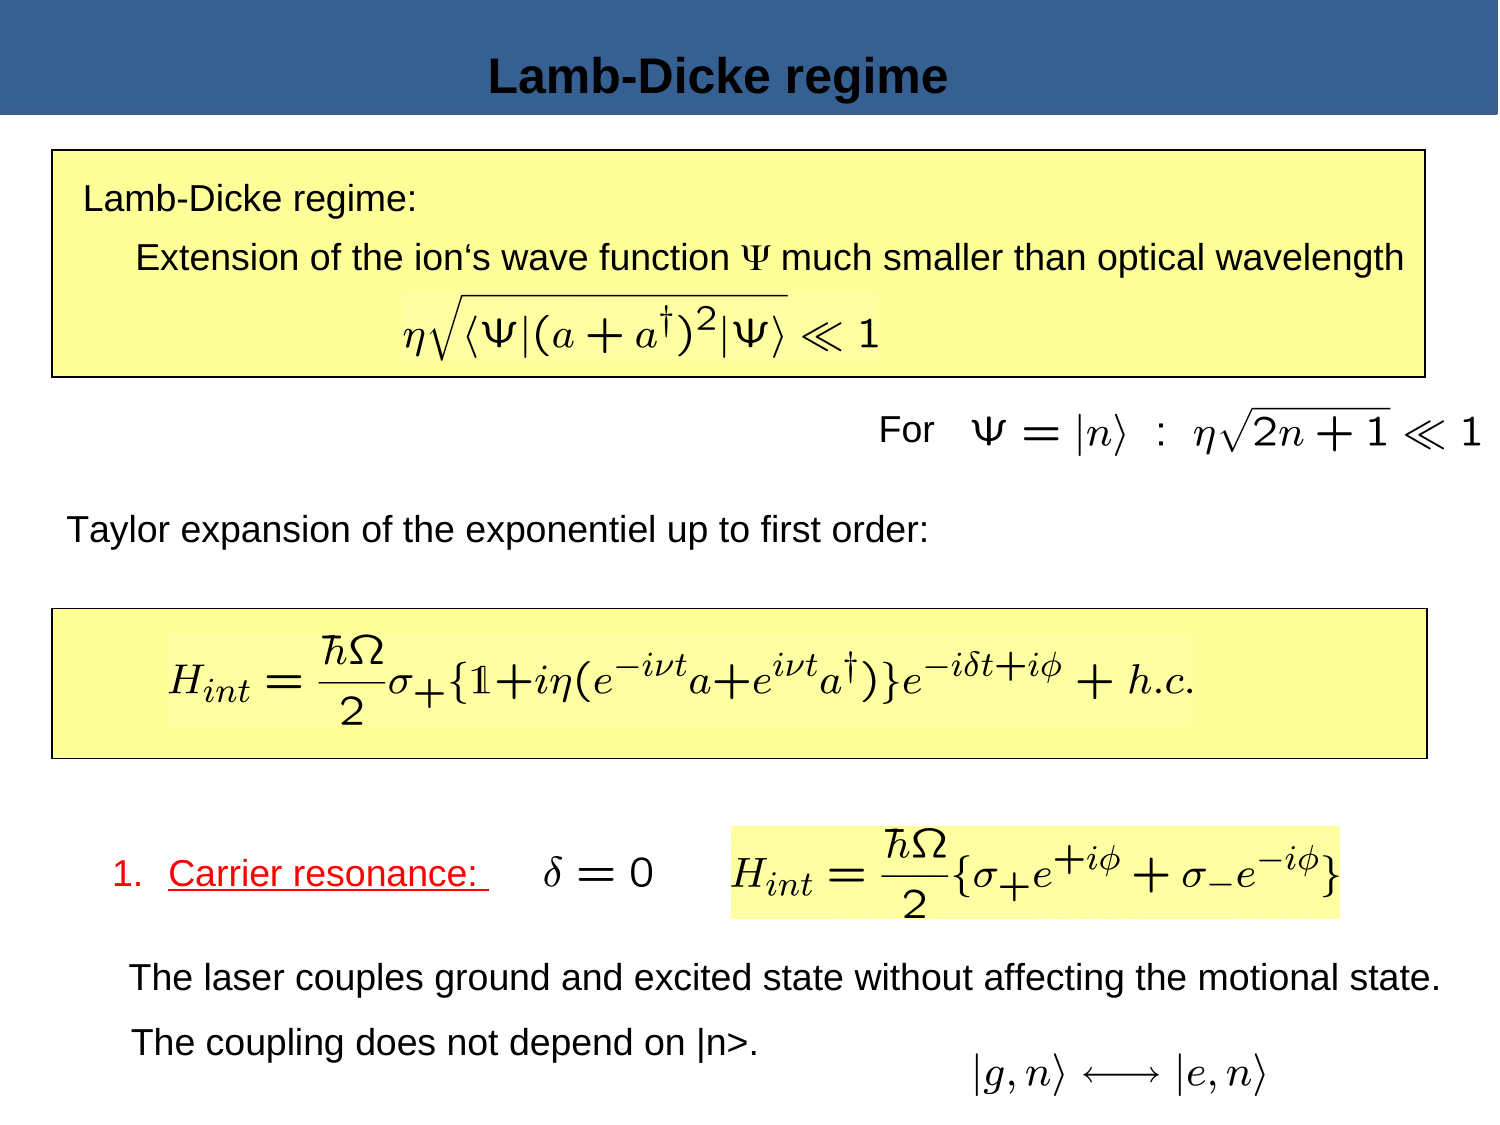

Lamb-Dicke regime
Lamb-Dicke regime:
 Extension of the ion‘s wave function  much smaller than optical wavelength
For
Taylor expansion of the exponentiel up to first order:
Carrier resonance:
The laser couples ground and excited state without affecting the motional state.
The coupling does not depend on |n>.